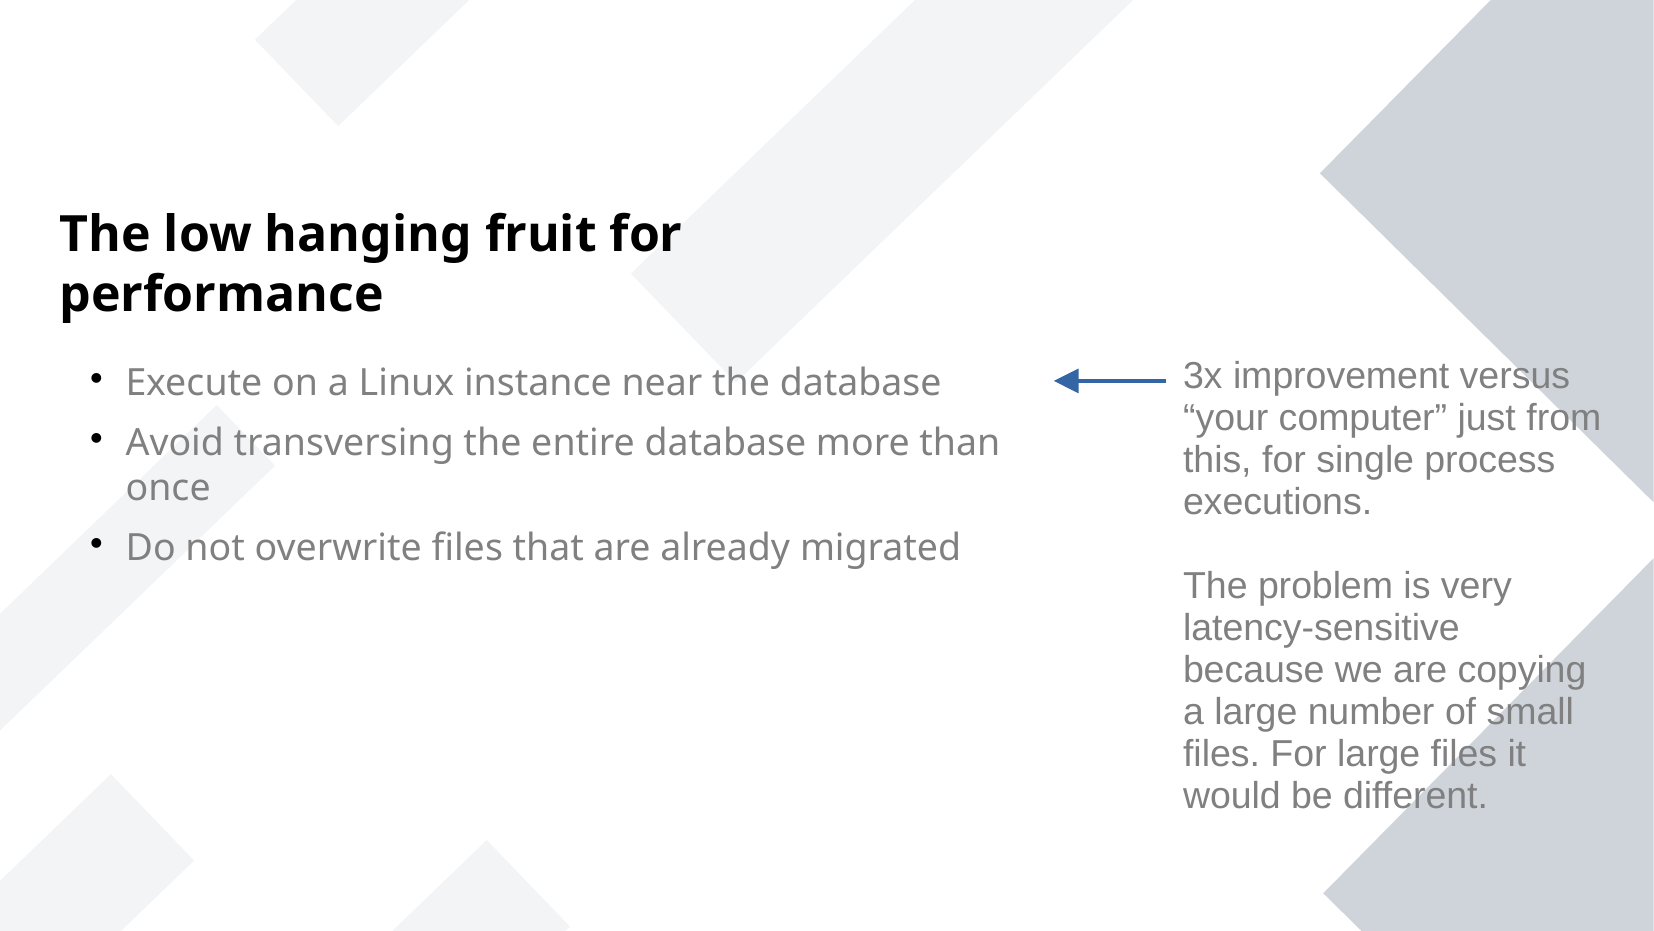

The low hanging fruit for performance
3x improvement versus “your computer” just from this, for single process executions.
The problem is very latency-sensitive because we are copying a large number of small files. For large files it would be different.
Execute on a Linux instance near the database
Avoid transversing the entire database more than once
Do not overwrite files that are already migrated